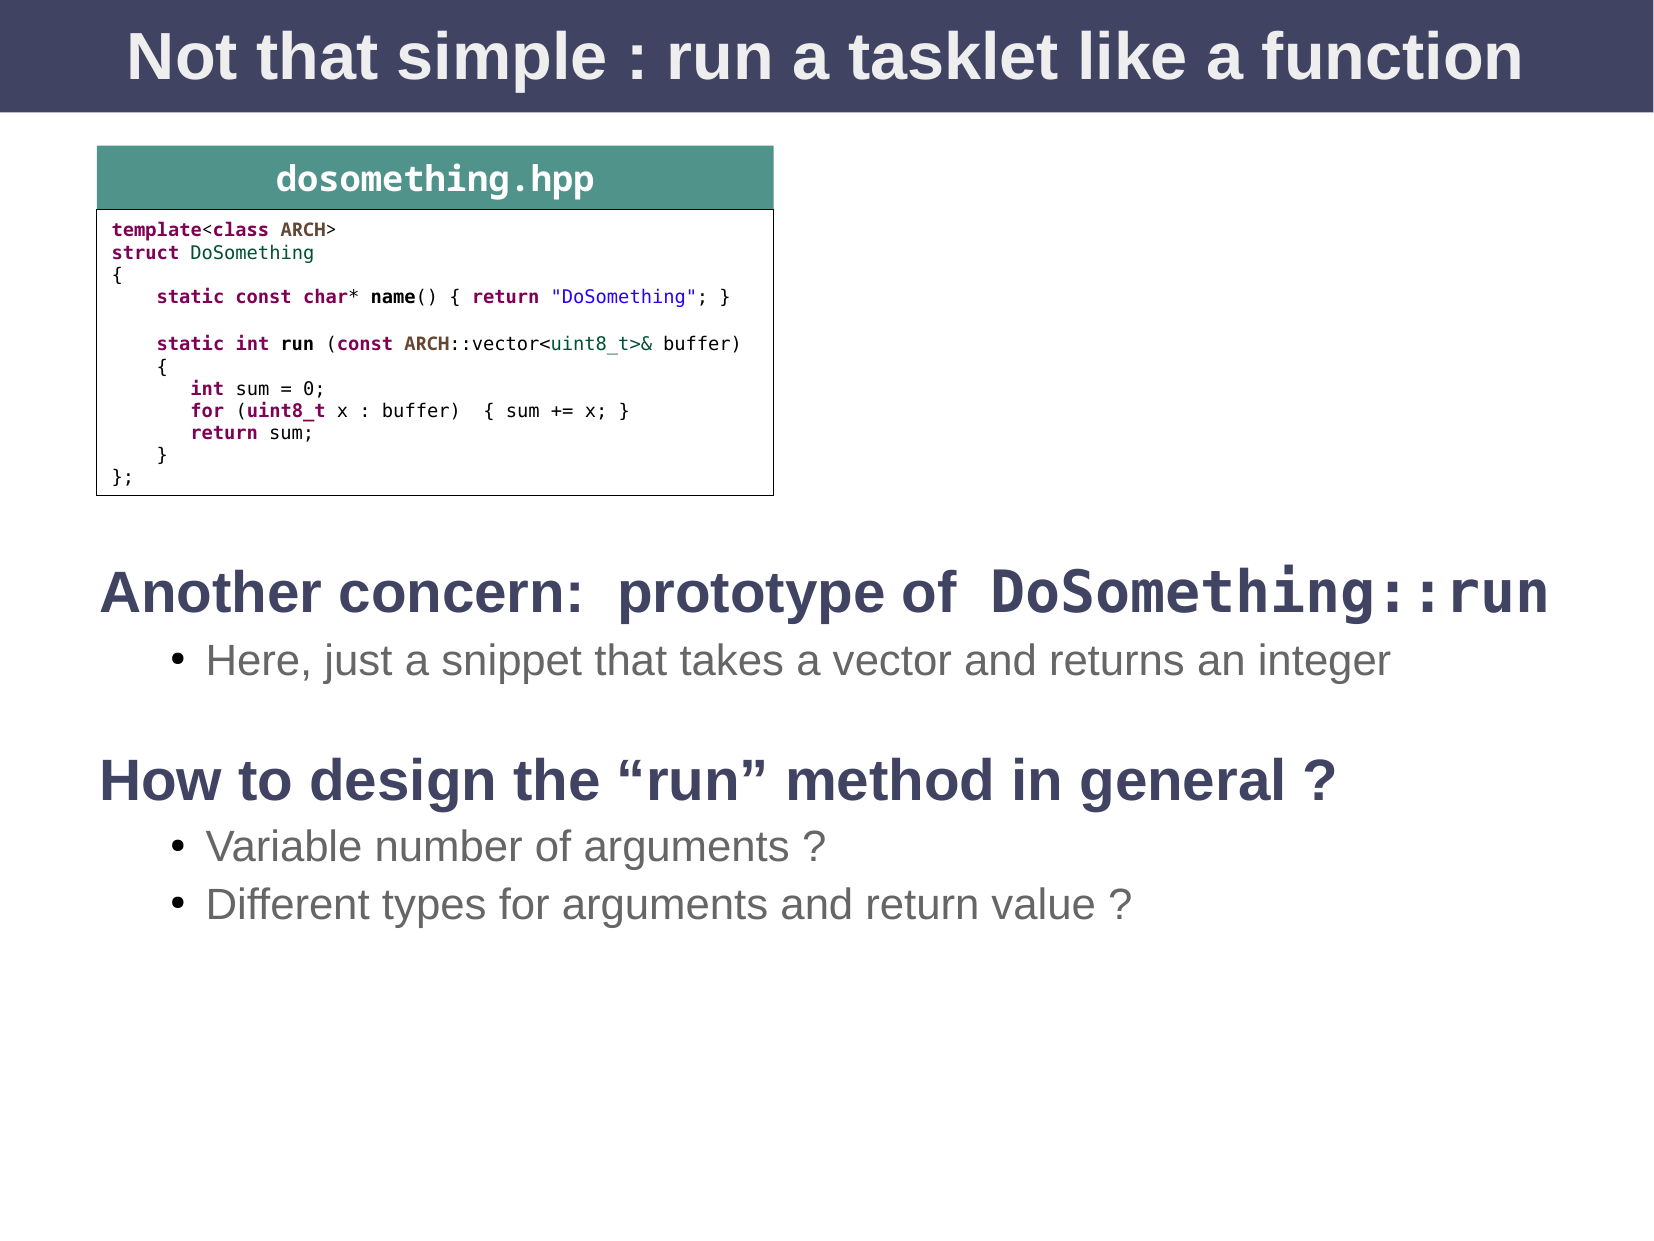

Not that simple : run a tasklet like a function
dosomething.hpp
template<class ARCH>
struct DoSomething
{
 static const char* name() { return "DoSomething"; }
 static int run (const ARCH::vector<uint8_t>& buffer)
 {
 int sum = 0;
 for (uint8_t x : buffer) { sum += x; }
 return sum;
 }
};
Another concern: prototype of DoSomething::run
Here, just a snippet that takes a vector and returns an integer
How to design the “run” method in general ?
Variable number of arguments ?
Different types for arguments and return value ?